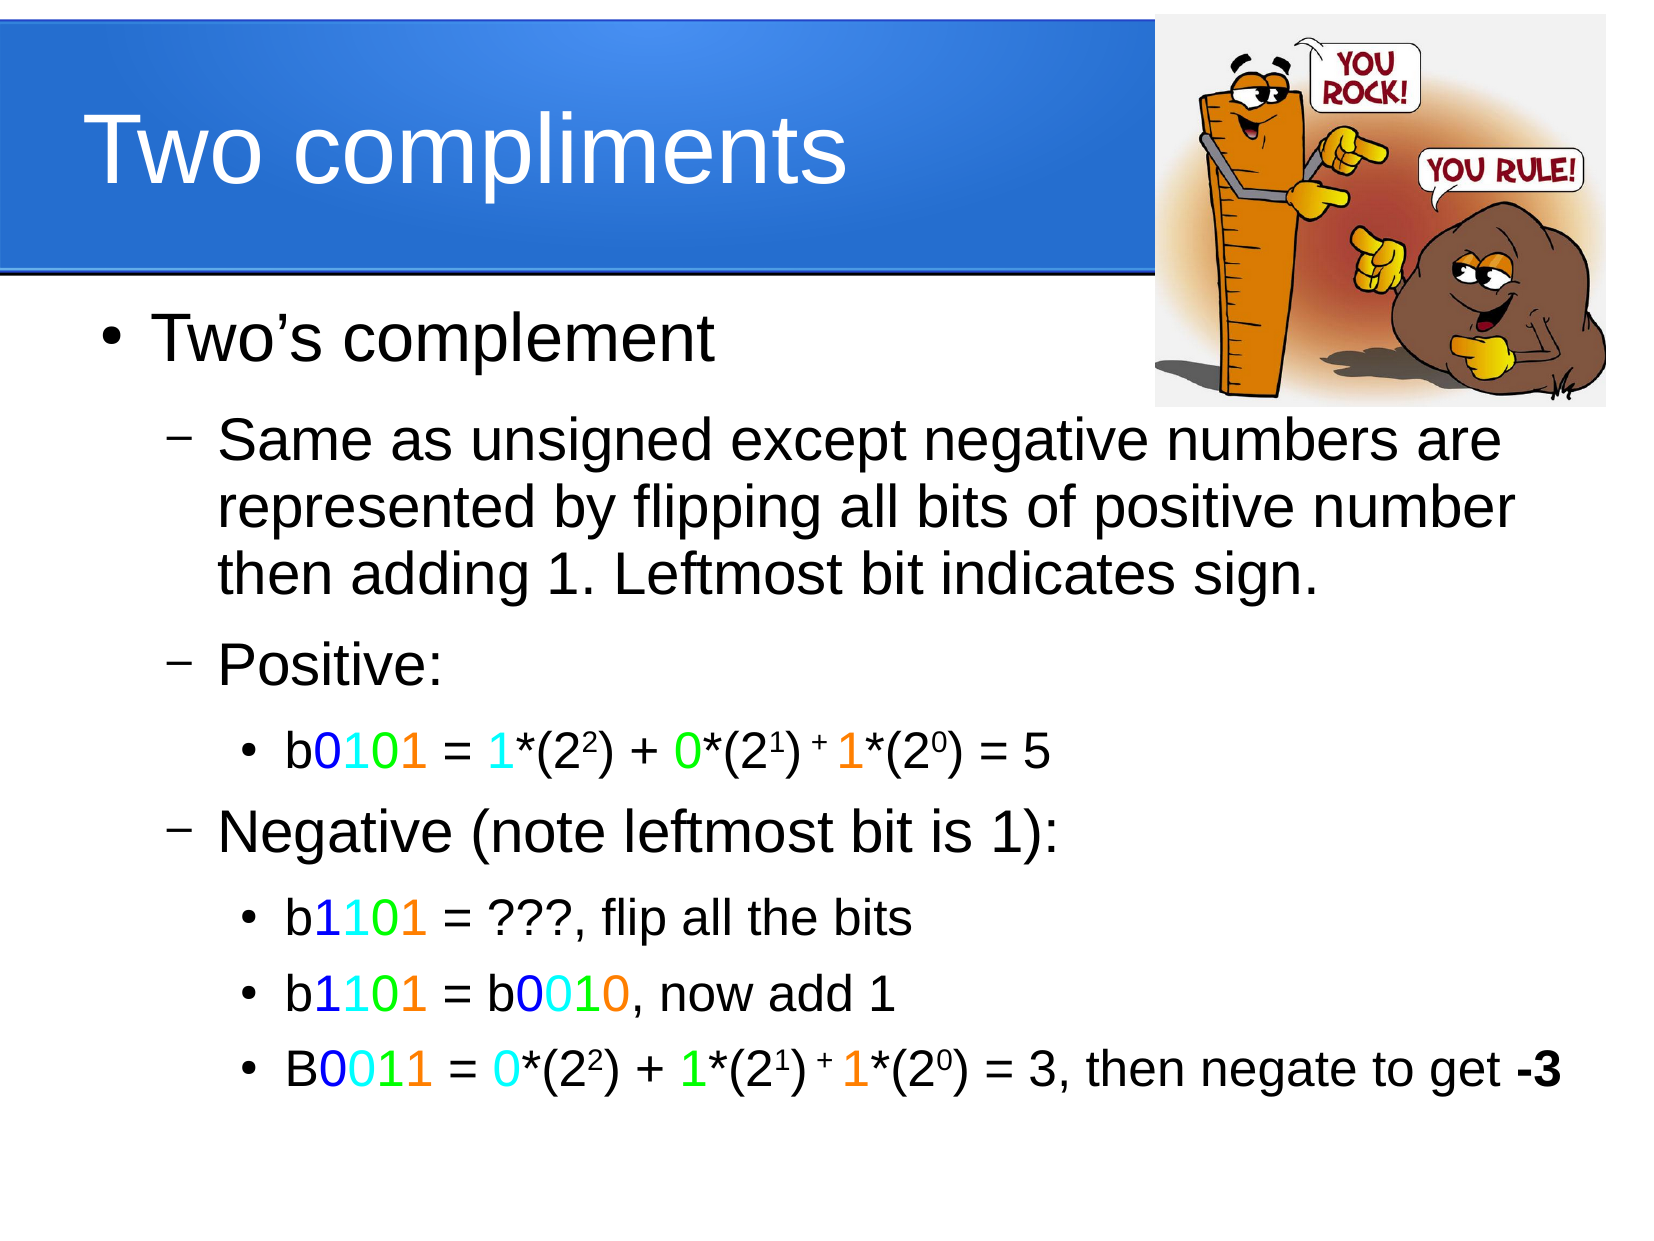

# Two compliments
Two’s complement
Same as unsigned except negative numbers are represented by flipping all bits of positive number then adding 1. Leftmost bit indicates sign.
Positive:
b0101 = 1*(22) + 0*(21) + 1*(20) = 5
Negative (note leftmost bit is 1):
b1101 = ???, flip all the bits
b1101 = b0010, now add 1
B0011 = 0*(22) + 1*(21) + 1*(20) = 3, then negate to get -3